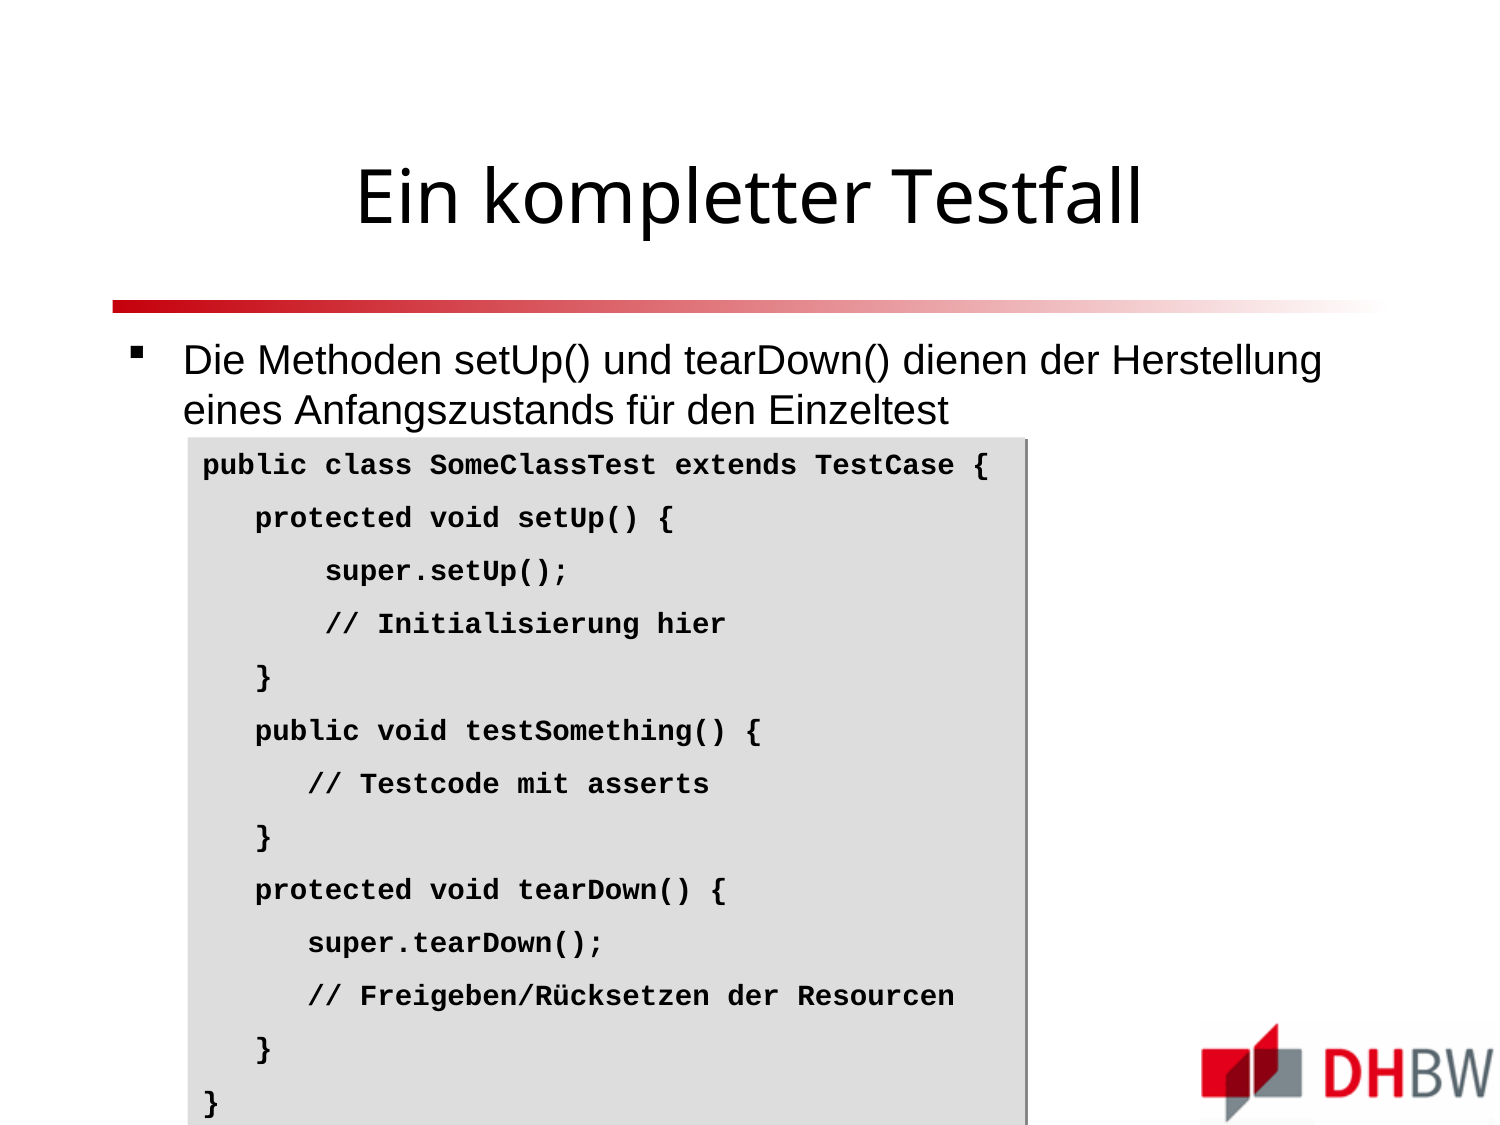

# Ein kompletter Testfall
Die Methoden setUp() und tearDown() dienen der Herstellung eines Anfangszustands für den Einzeltest
public class SomeClassTest extends TestCase {
 protected void setUp() {
 super.setUp();
 // Initialisierung hier
 }
 public void testSomething() {
 // Testcode mit asserts
 }
 protected void tearDown() {
 super.tearDown();
 // Freigeben/Rücksetzen der Resourcen
 }
}